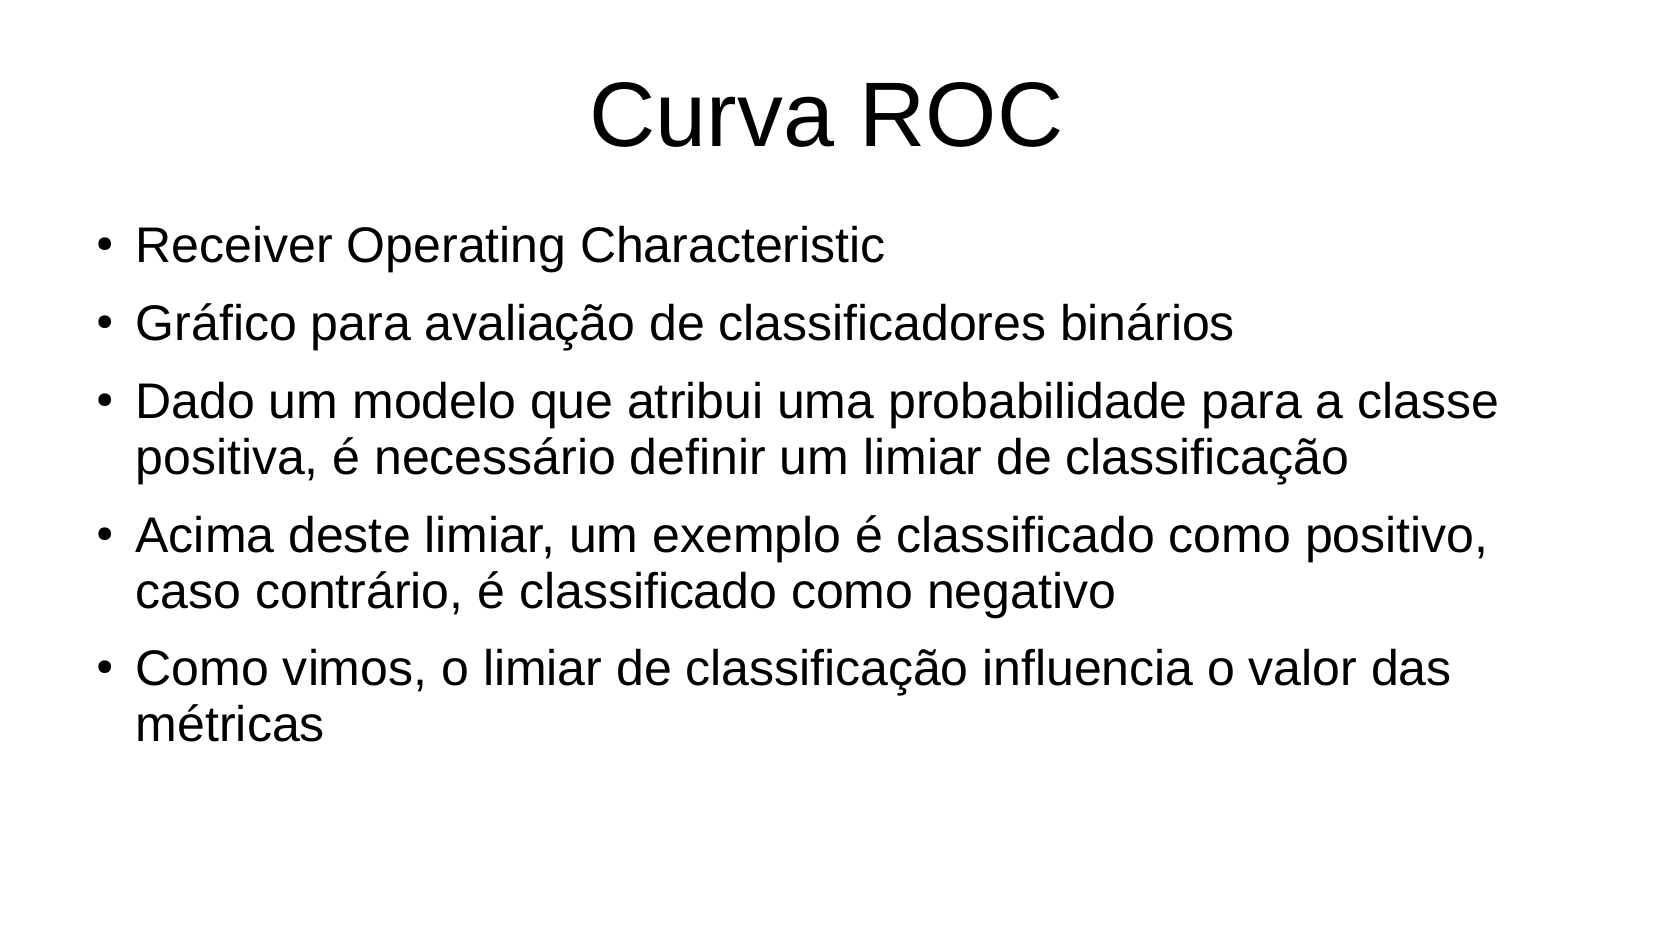

# Curva ROC
Receiver Operating Characteristic
Gráfico para avaliação de classificadores binários
Dado um modelo que atribui uma probabilidade para a classe positiva, é necessário definir um limiar de classificação
Acima deste limiar, um exemplo é classificado como positivo, caso contrário, é classificado como negativo
Como vimos, o limiar de classificação influencia o valor das métricas